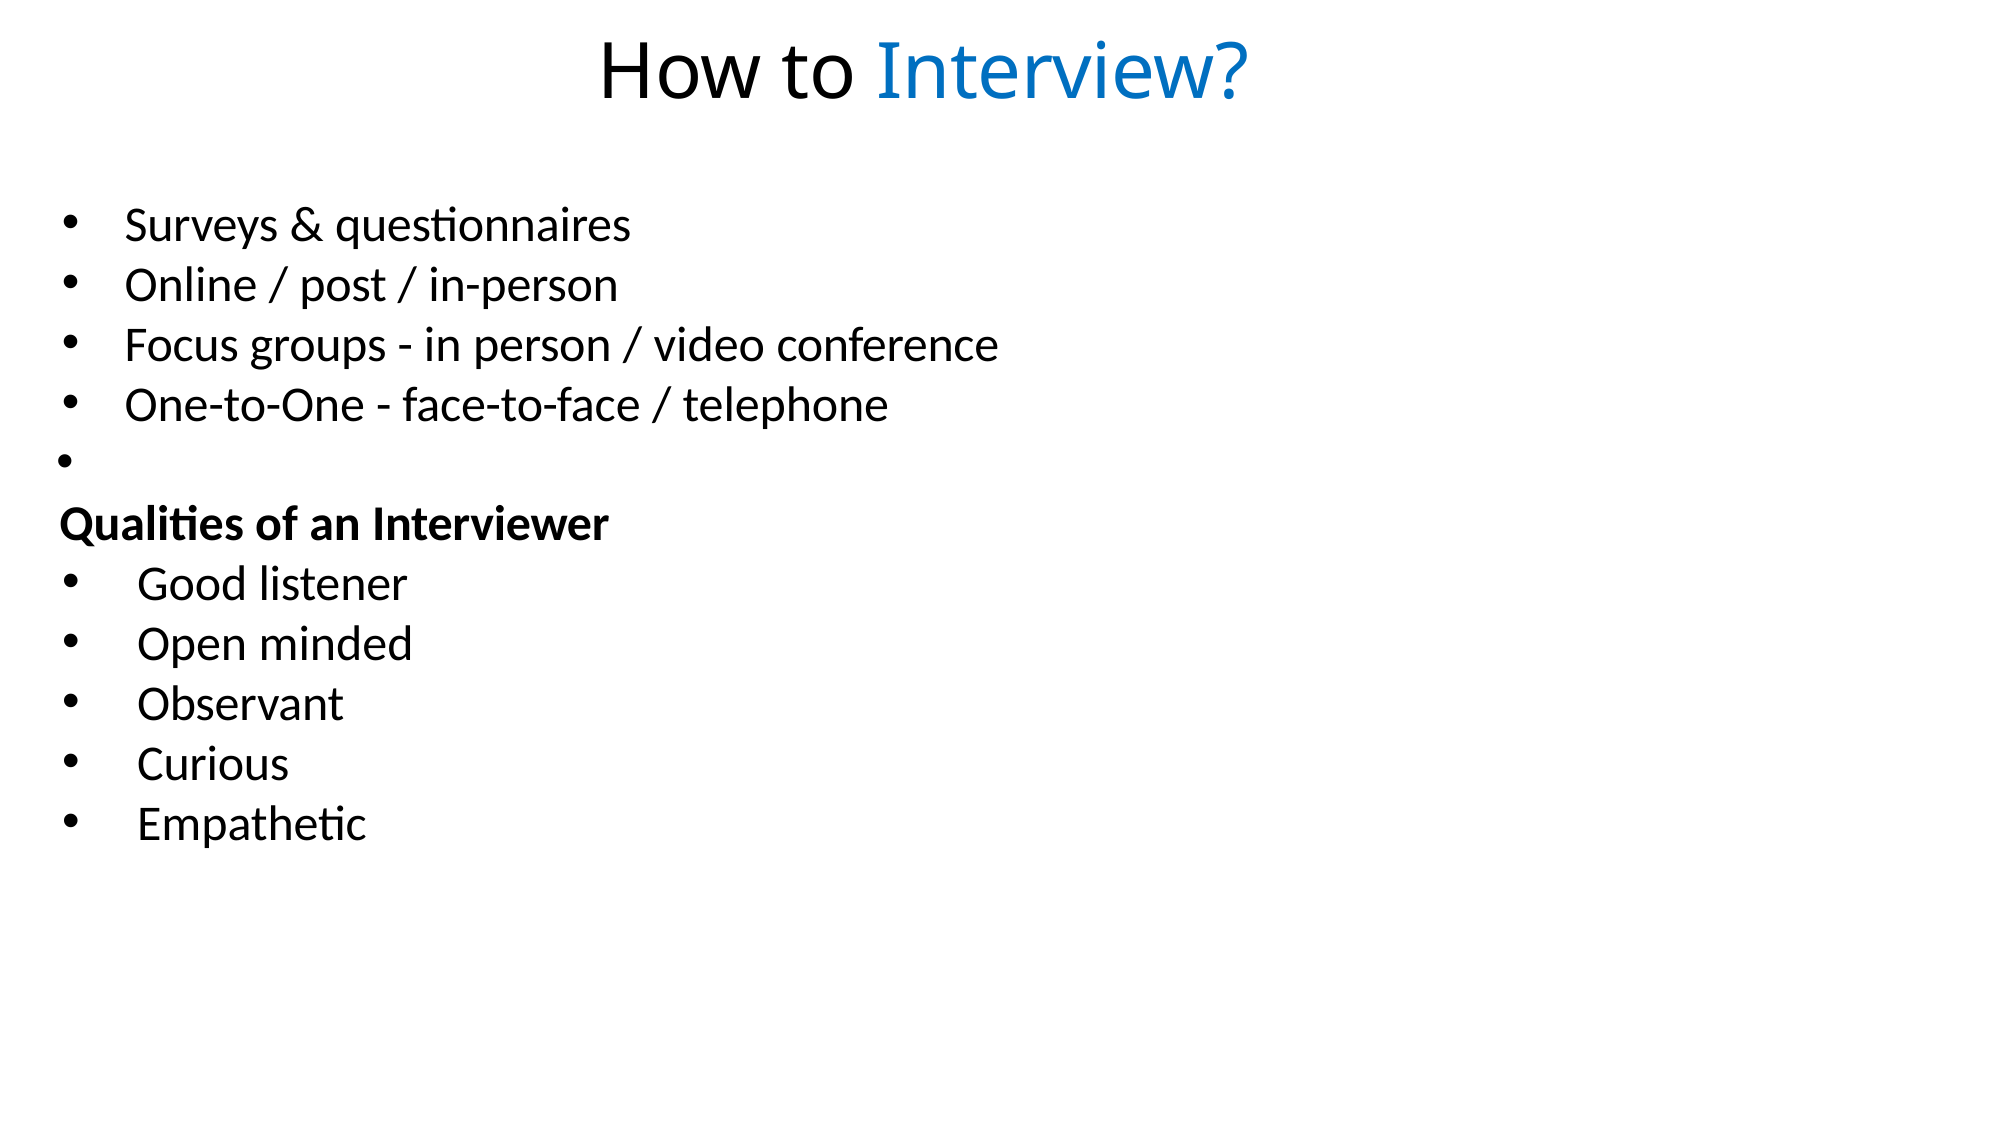

# How to Interview?
Surveys & questionnaires
Online / post / in-person
Focus groups - in person / video conference
One-to-One - face-to-face / telephone
Qualities of an Interviewer
Good listener
Open minded
Observant
Curious
Empathetic